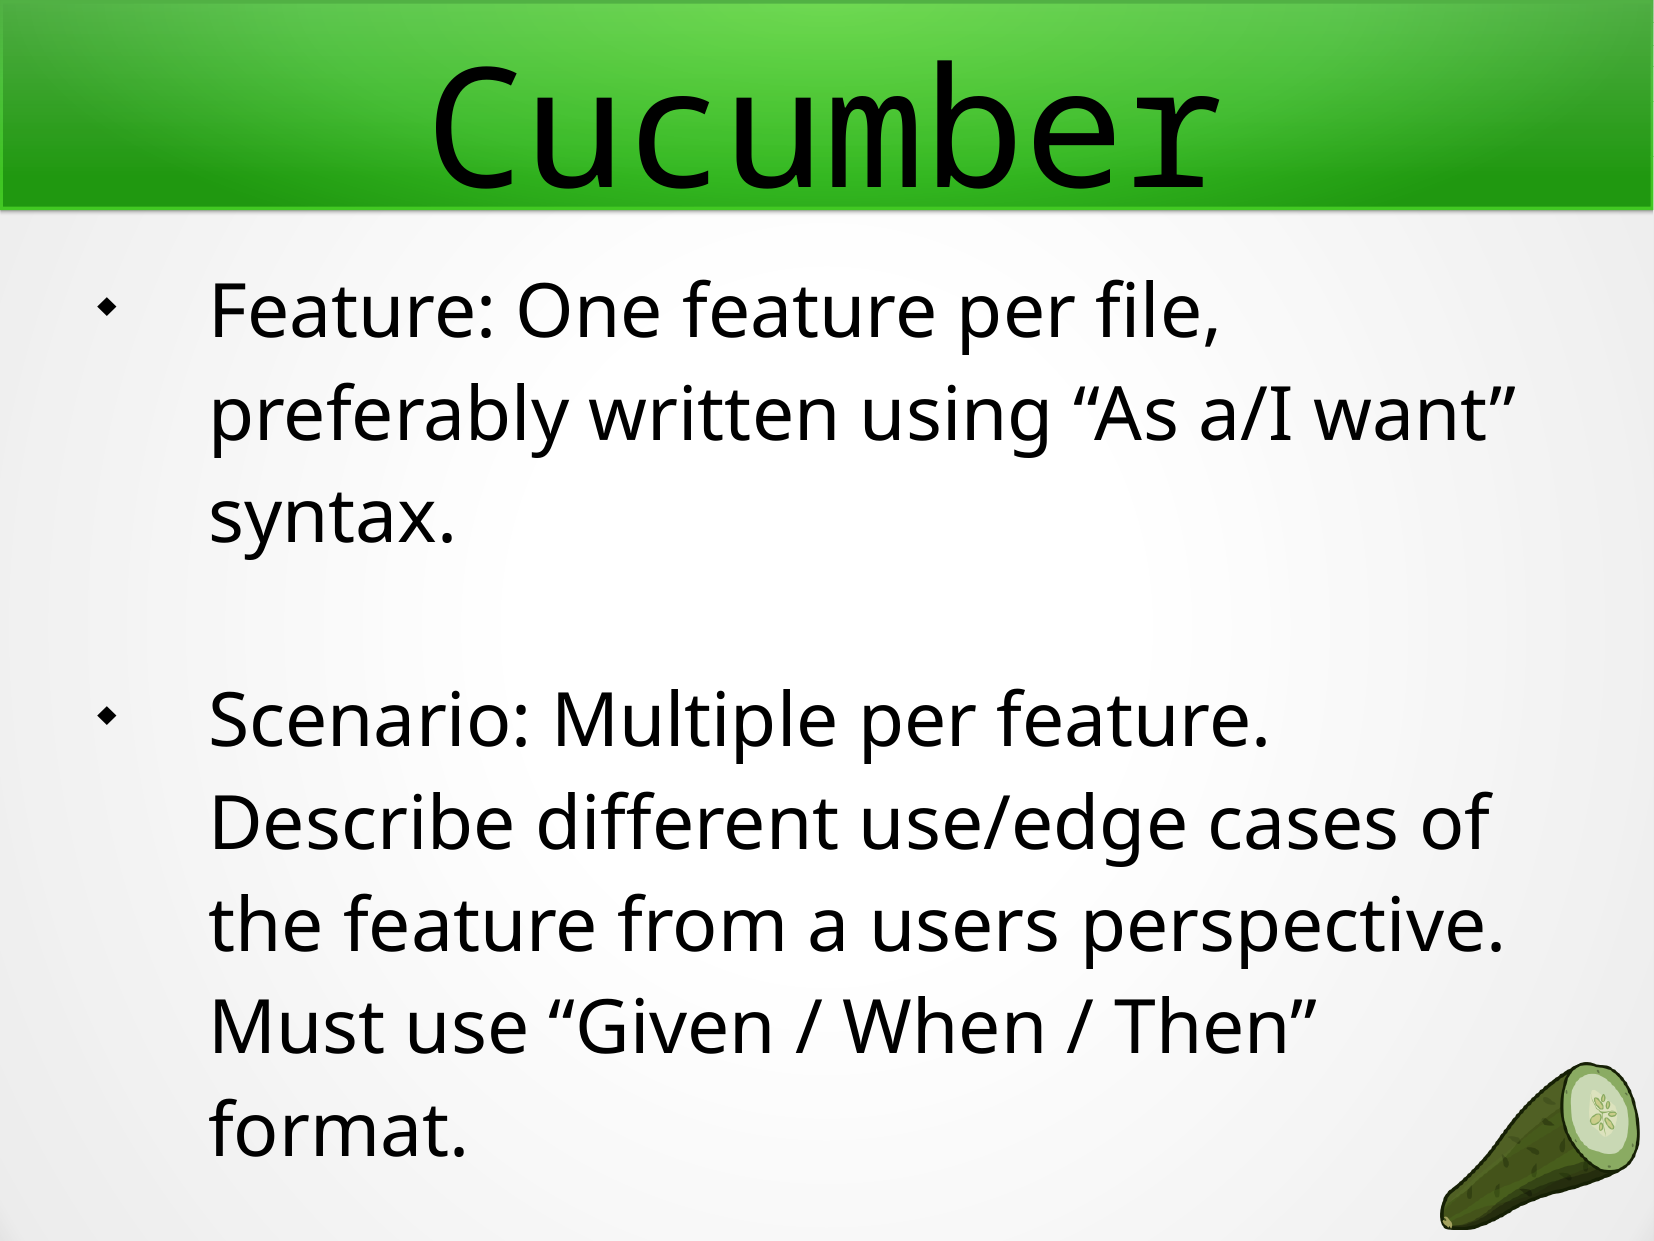

Cucumber
Feature: One feature per file, preferably written using “As a/I want” syntax.
Scenario: Multiple per feature. Describe different use/edge cases of the feature from a users perspective. Must use “Given / When / Then” format.